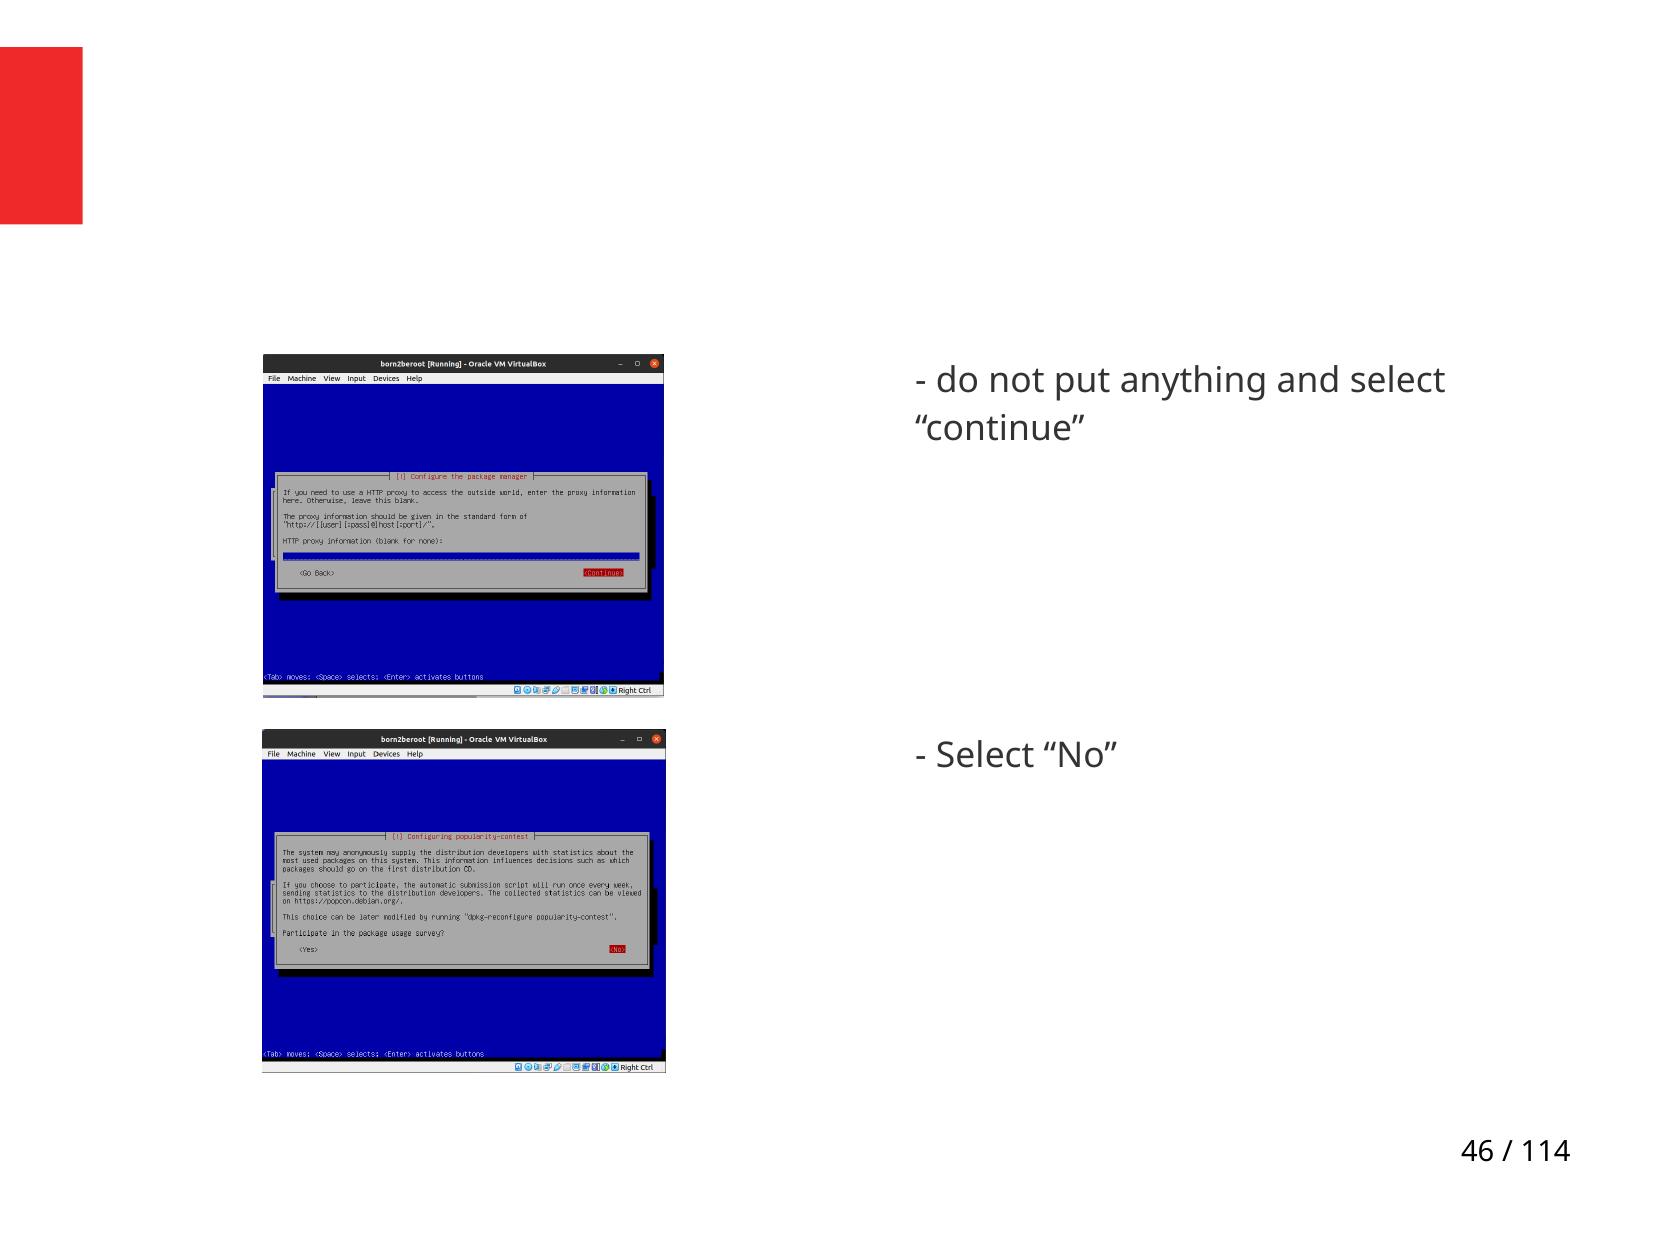

# - do not put anything and select “continue”
- Select “No”
46